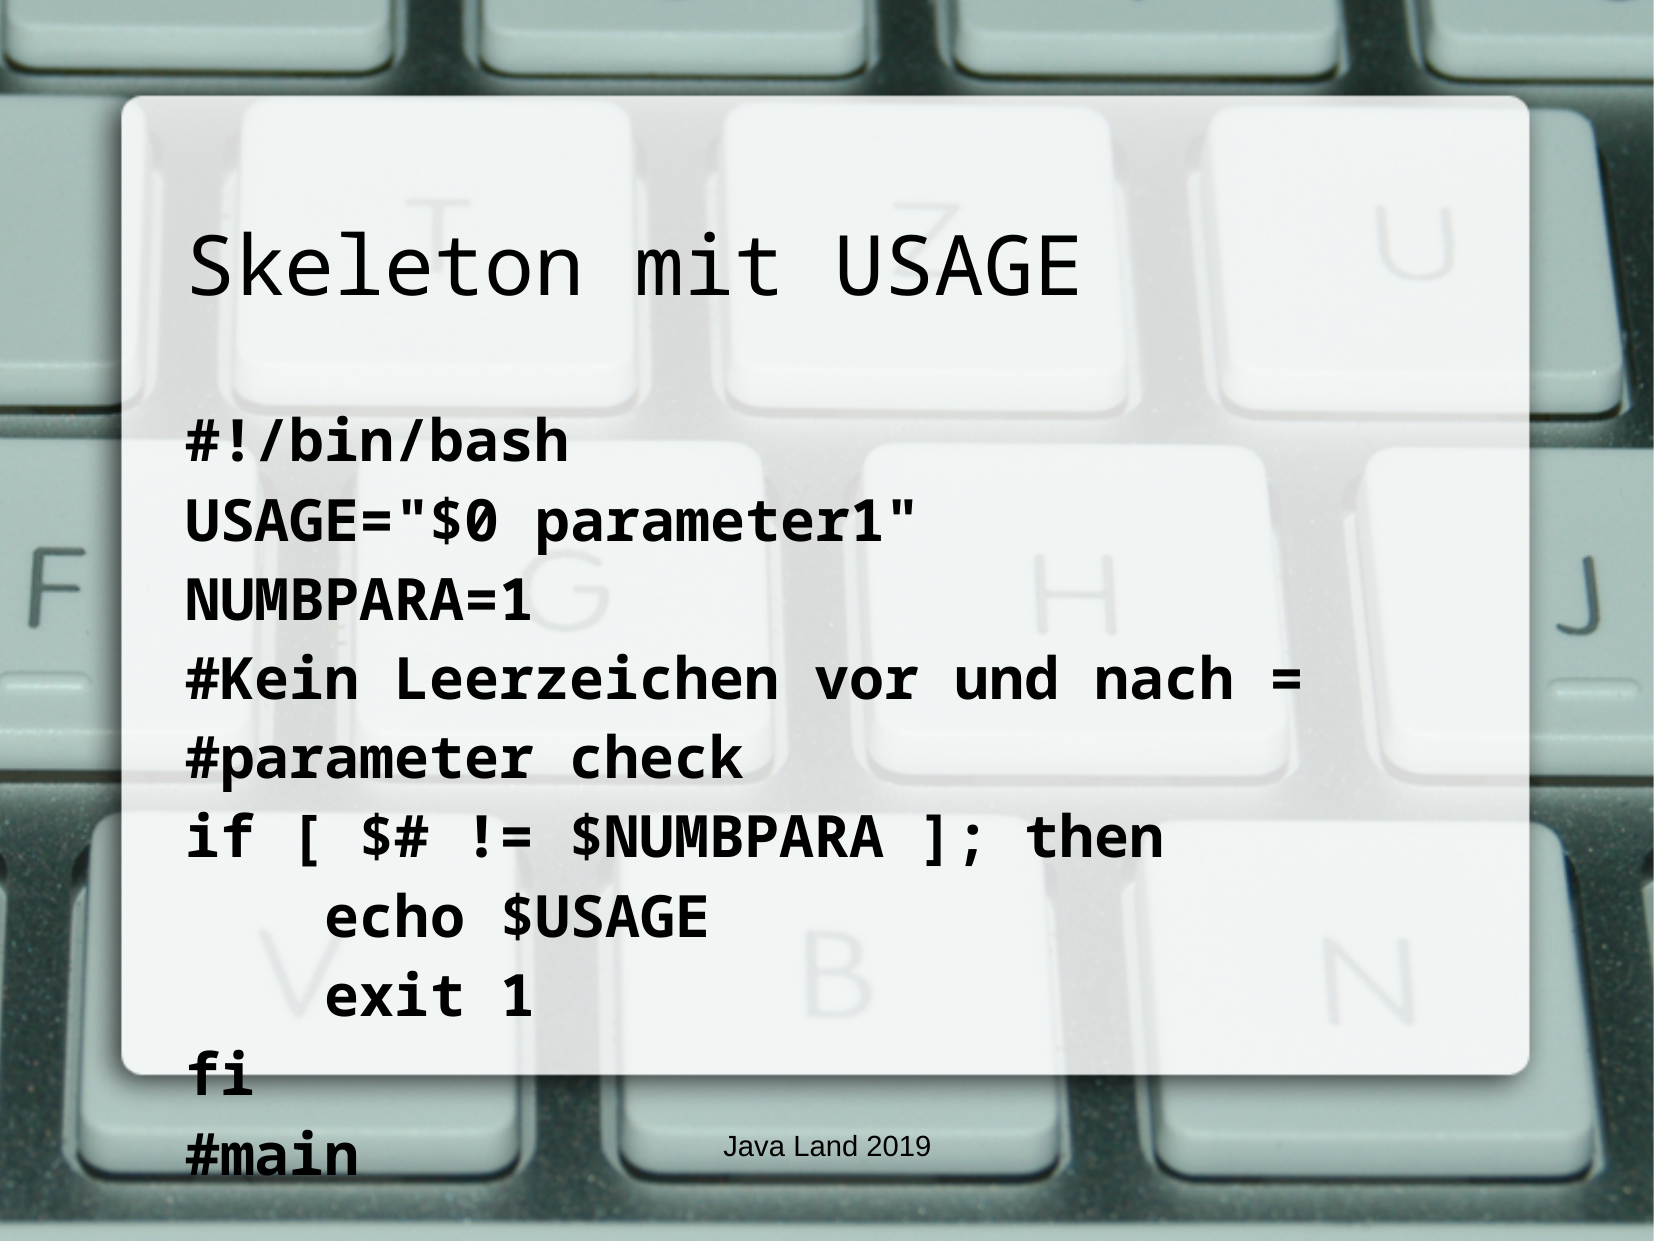

#
Skeleton mit USAGE
#!/bin/bash
USAGE="$0 parameter1"
NUMBPARA=1
#Kein Leerzeichen vor und nach =
#parameter check
if [ $# != $NUMBPARA ]; then
 echo $USAGE
 exit 1
fi
#main